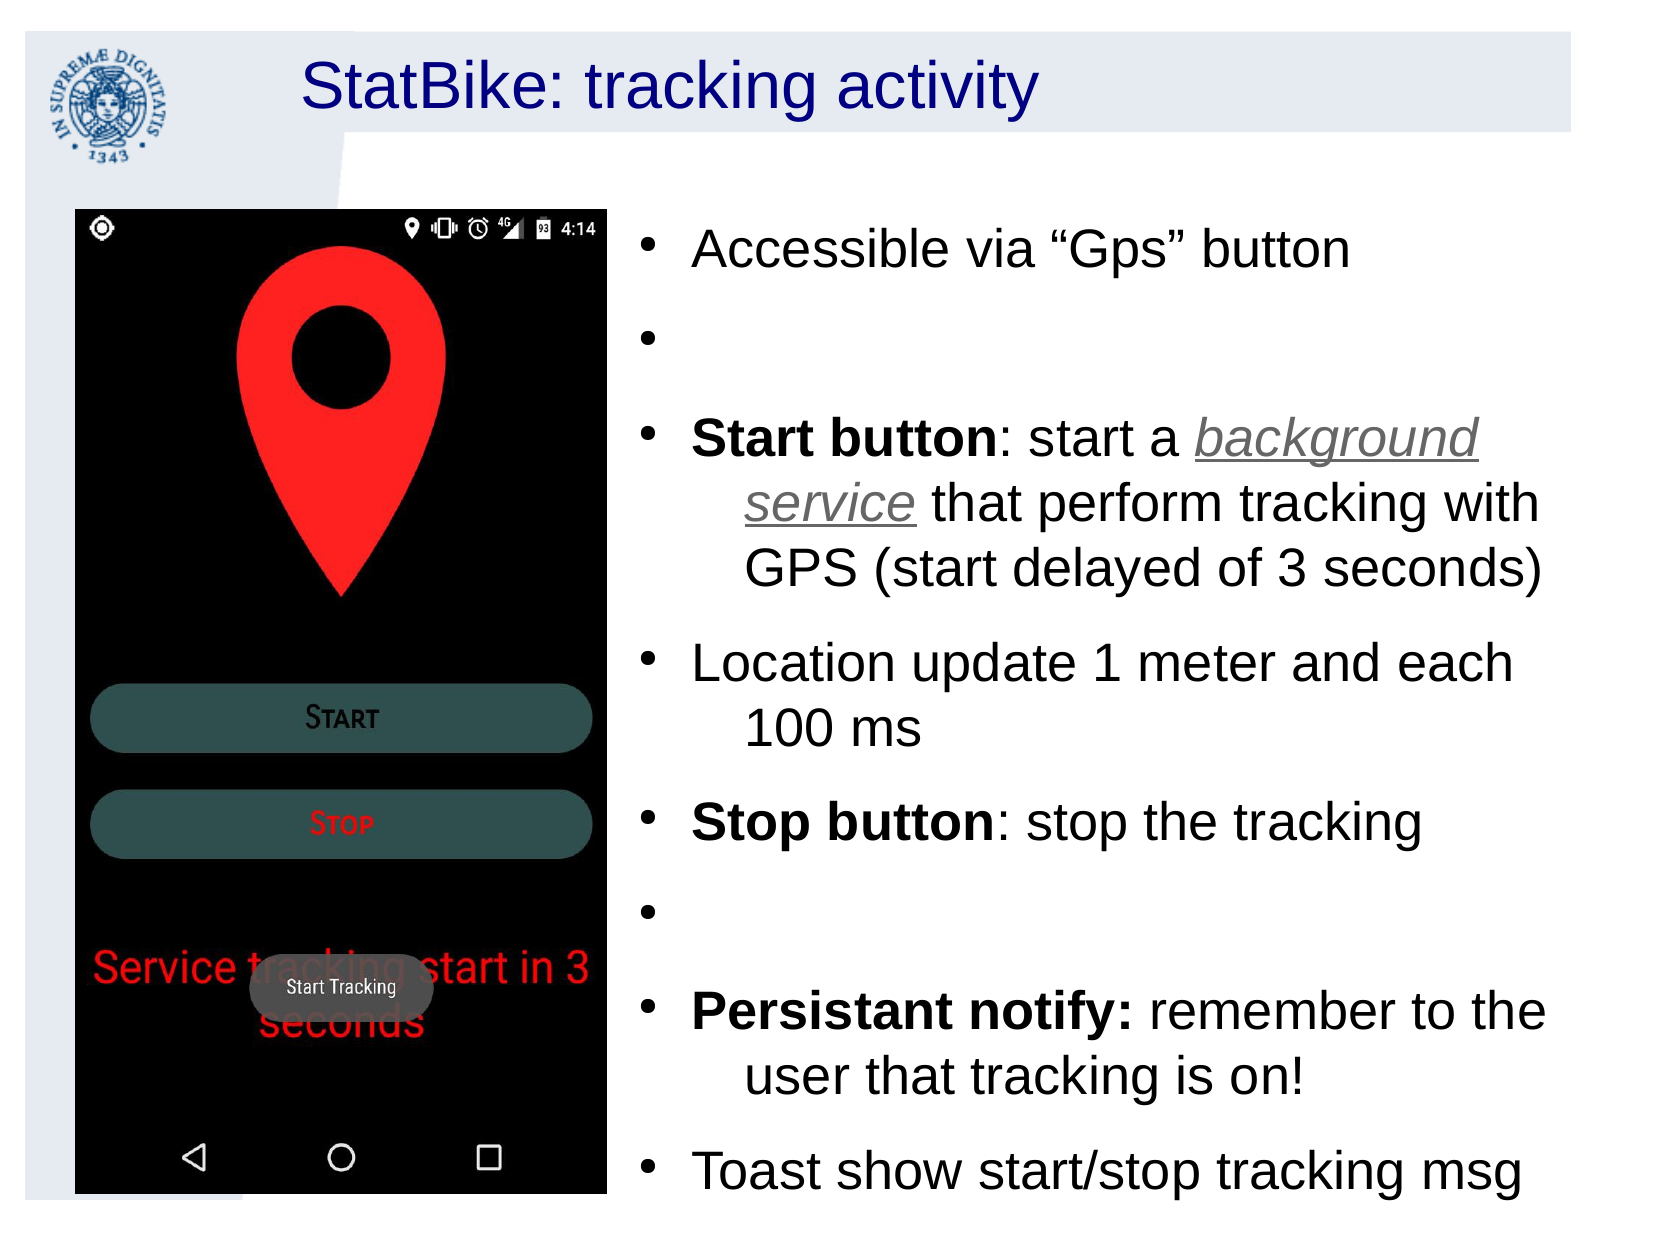

# StatBike: tracking activity
Accessible via “Gps” button
Start button: start a background service that perform tracking with GPS (start delayed of 3 seconds)
Location update 1 meter and each 100 ms
Stop button: stop the tracking
Persistant notify: remember to the user that tracking is on!
Toast show start/stop tracking msg